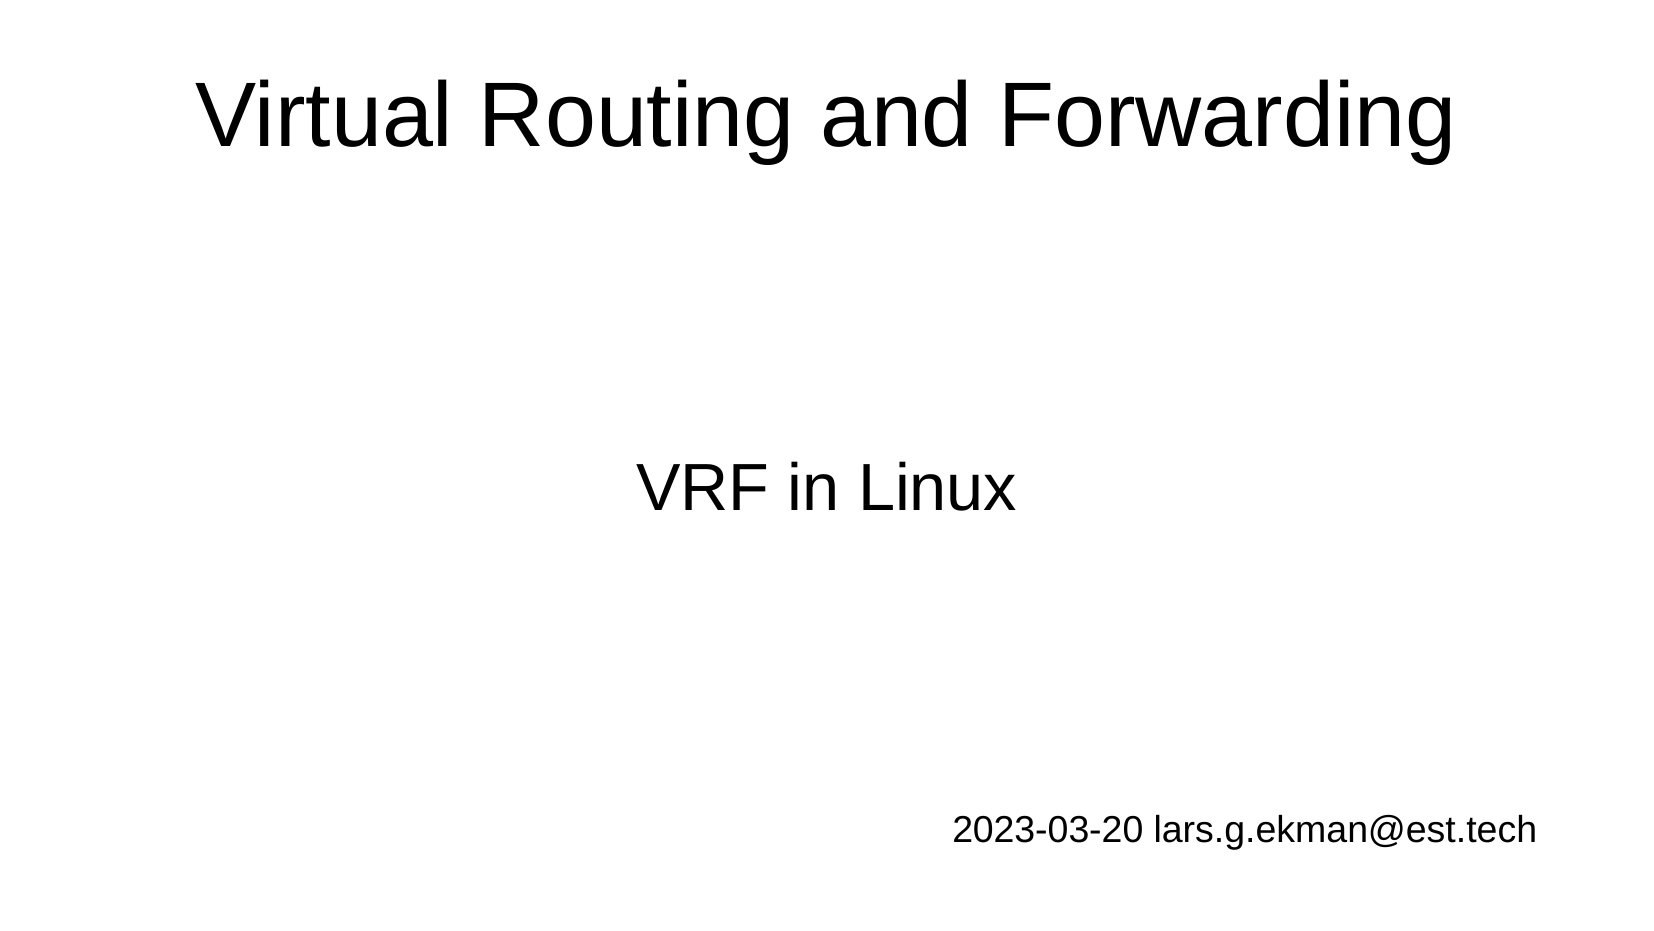

# Virtual Routing and Forwarding
VRF in Linux
2023-03-20 lars.g.ekman@est.tech